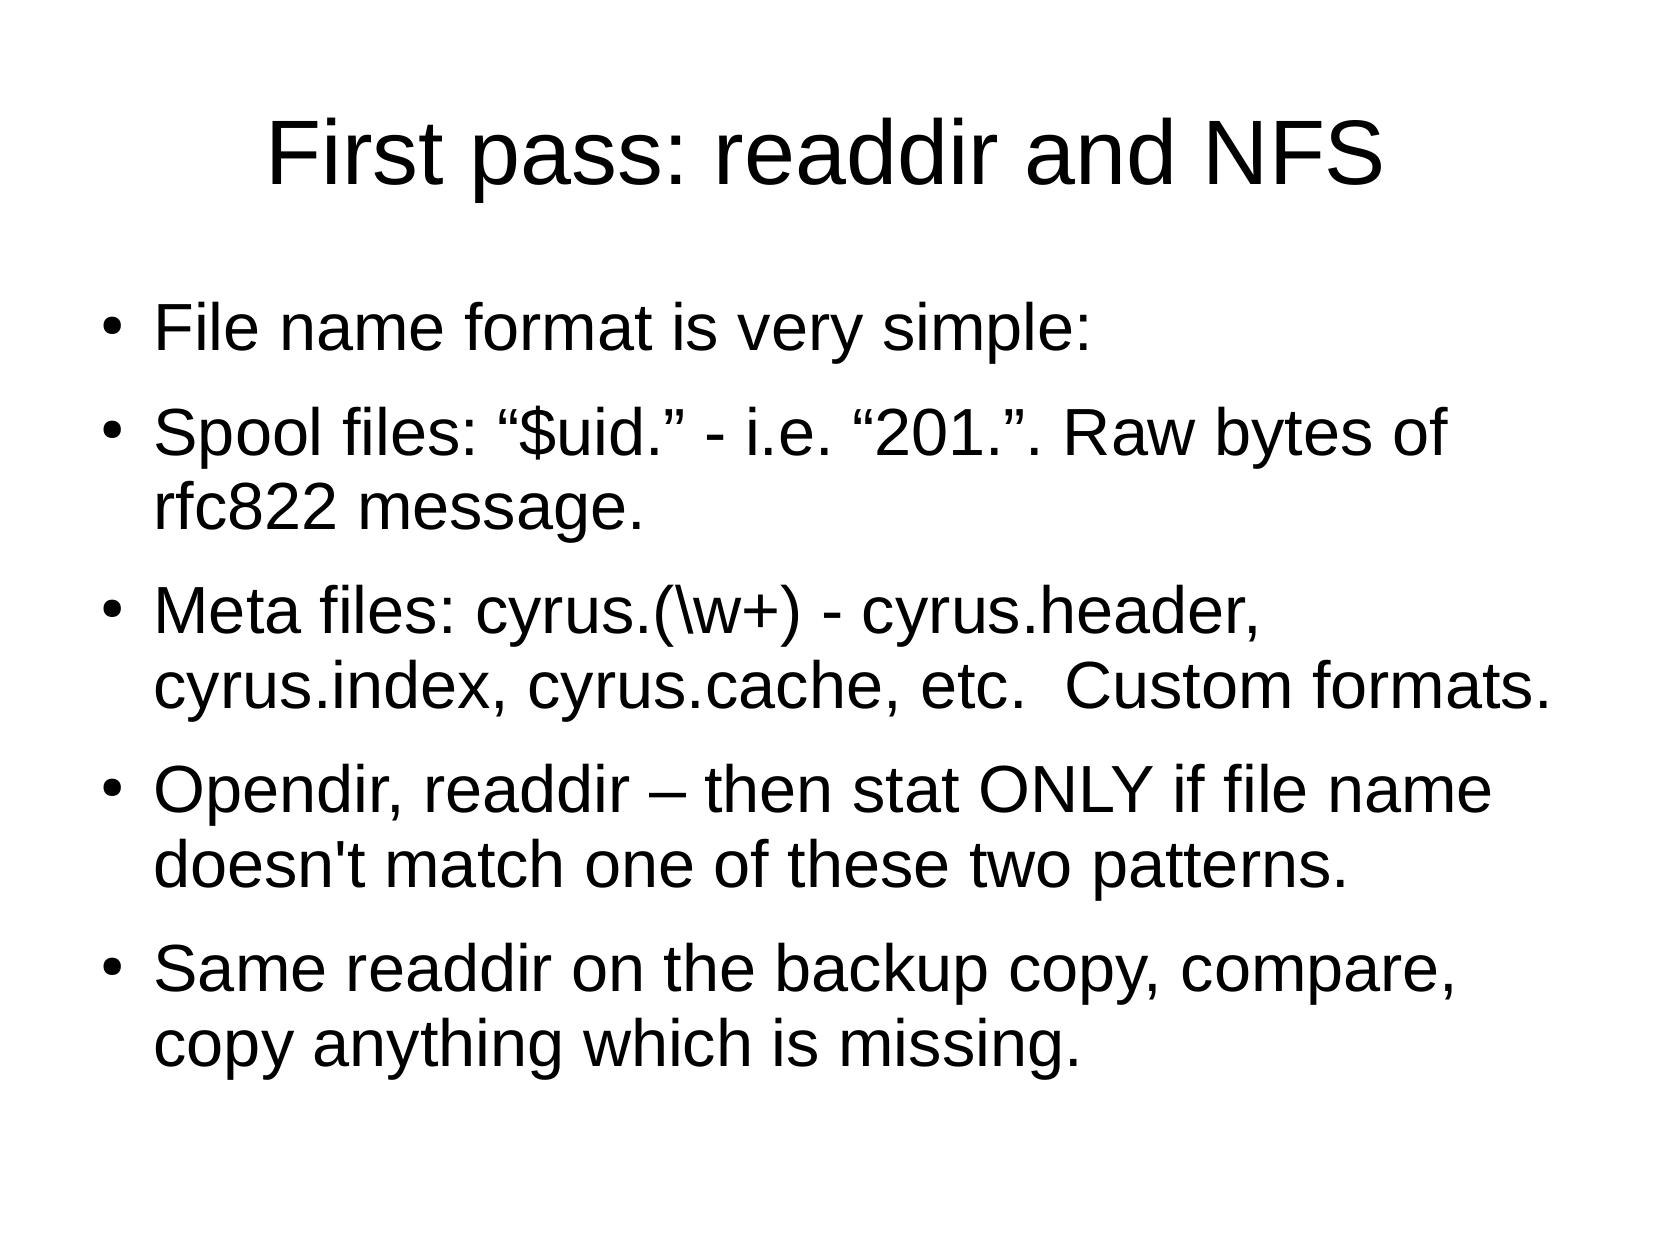

# First pass: readdir and NFS
File name format is very simple:
Spool files: “$uid.” - i.e. “201.”. Raw bytes of rfc822 message.
Meta files: cyrus.(\w+) - cyrus.header, cyrus.index, cyrus.cache, etc. Custom formats.
Opendir, readdir – then stat ONLY if file name doesn't match one of these two patterns.
Same readdir on the backup copy, compare, copy anything which is missing.